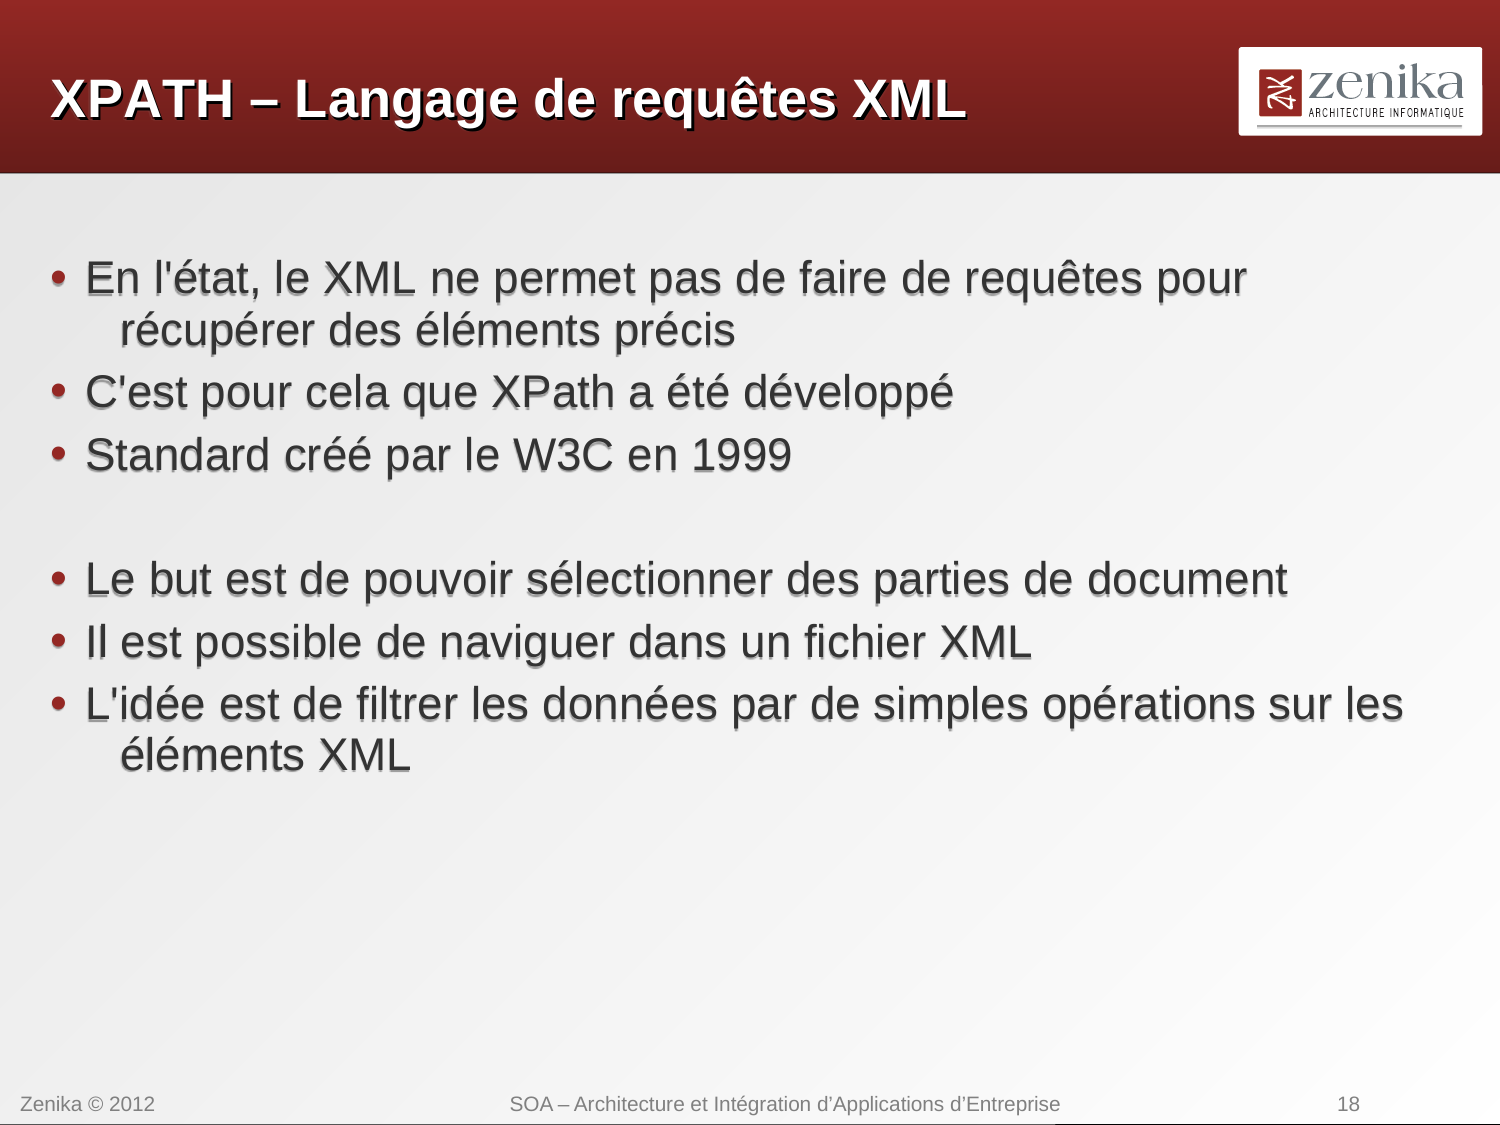

# XPATH – Langage de requêtes XML
En l'état, le XML ne permet pas de faire de requêtes pour récupérer des éléments précis
C'est pour cela que XPath a été développé
Standard créé par le W3C en 1999
Le but est de pouvoir sélectionner des parties de document
Il est possible de naviguer dans un fichier XML
L'idée est de filtrer les données par de simples opérations sur les éléments XML